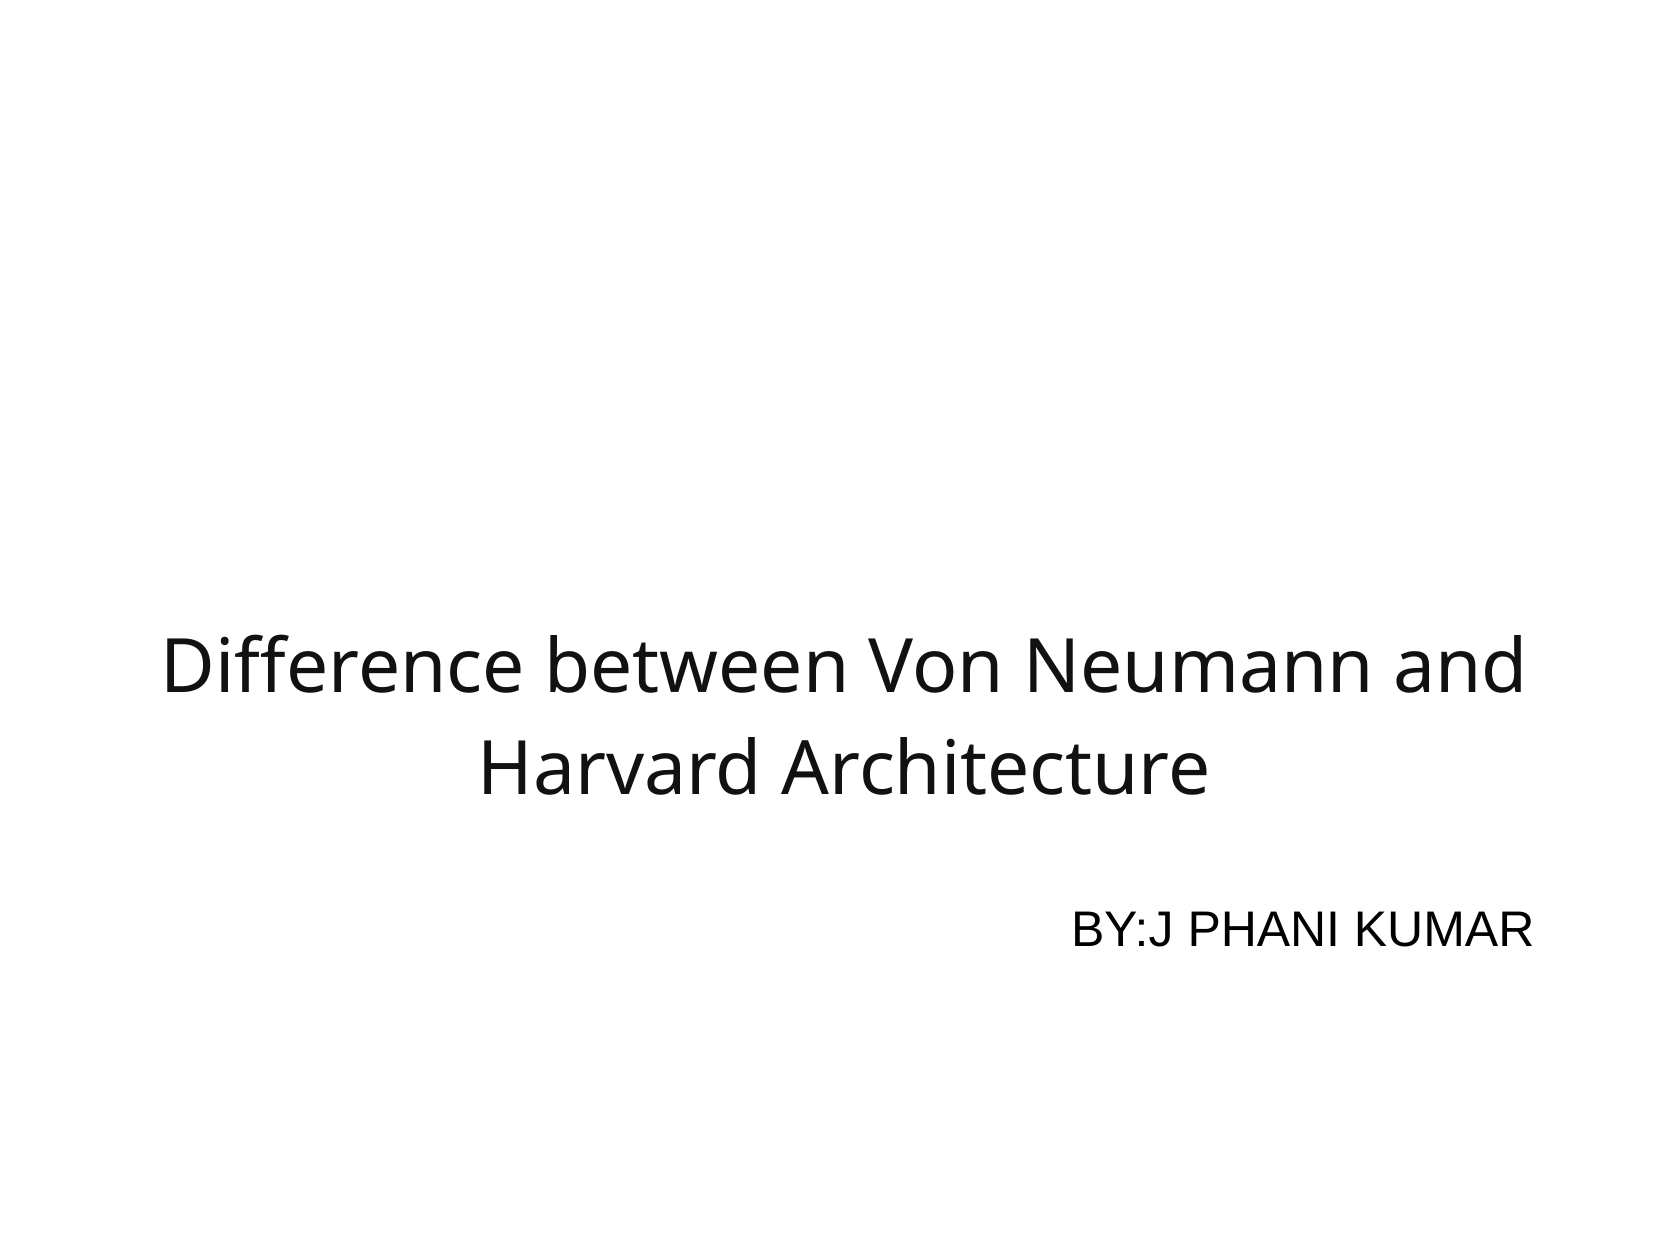

# Difference between Von Neumann and Harvard Architecture
 BY:J PHANI KUMAR